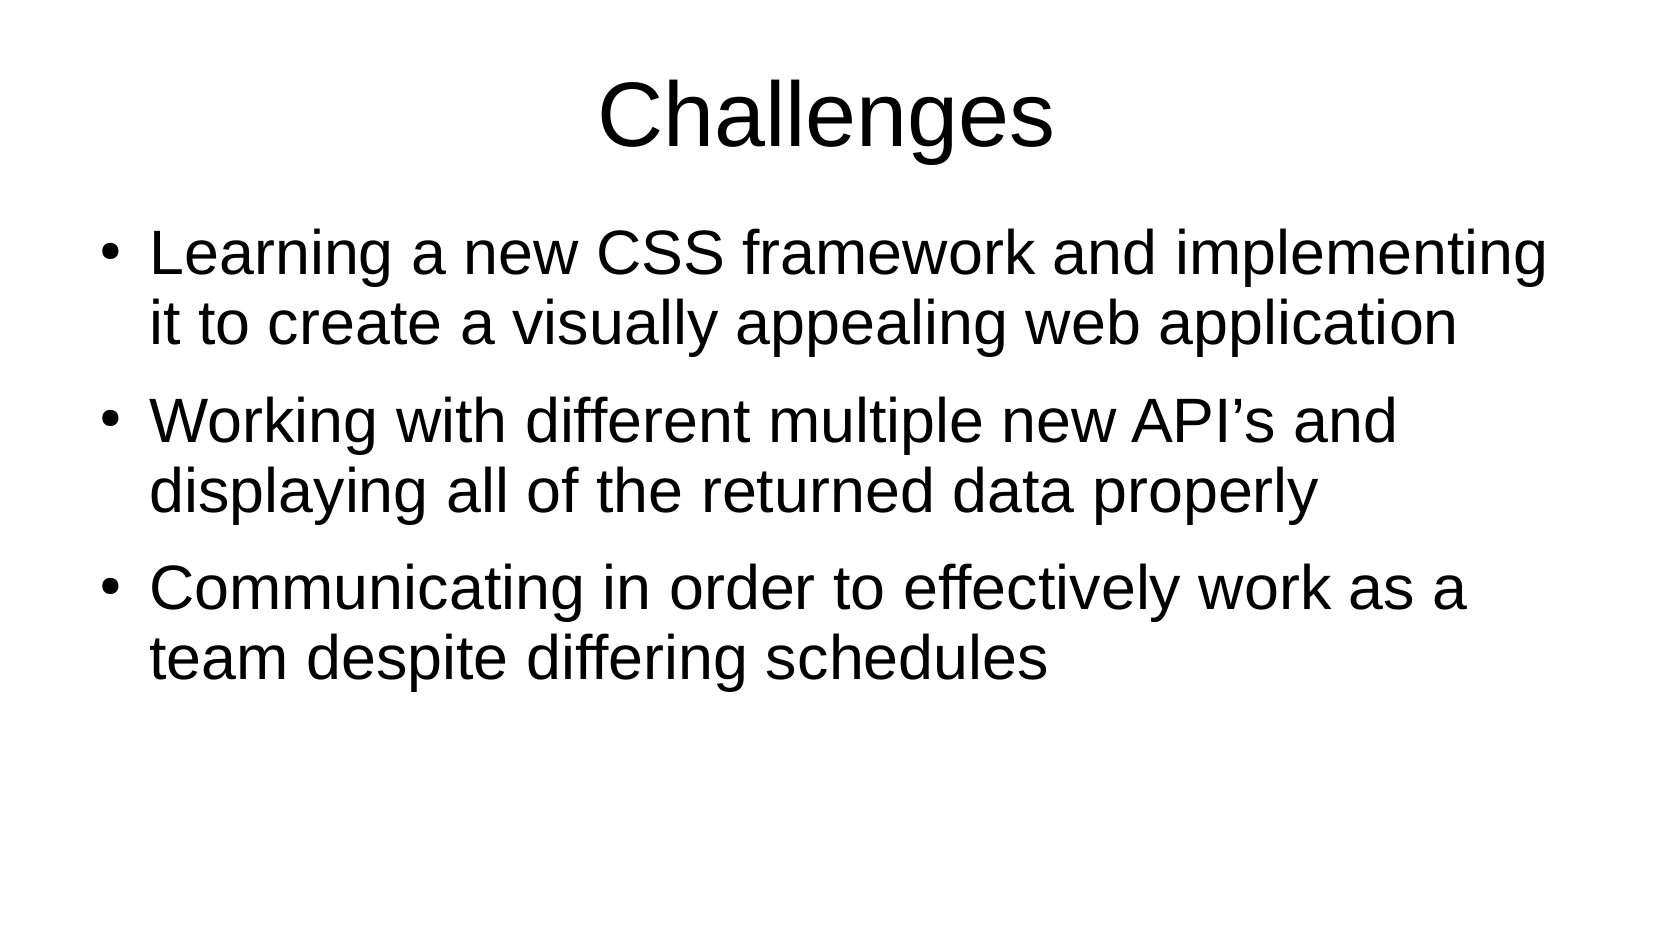

# Challenges
Learning a new CSS framework and implementing it to create a visually appealing web application
Working with different multiple new API’s and displaying all of the returned data properly
Communicating in order to effectively work as a team despite differing schedules